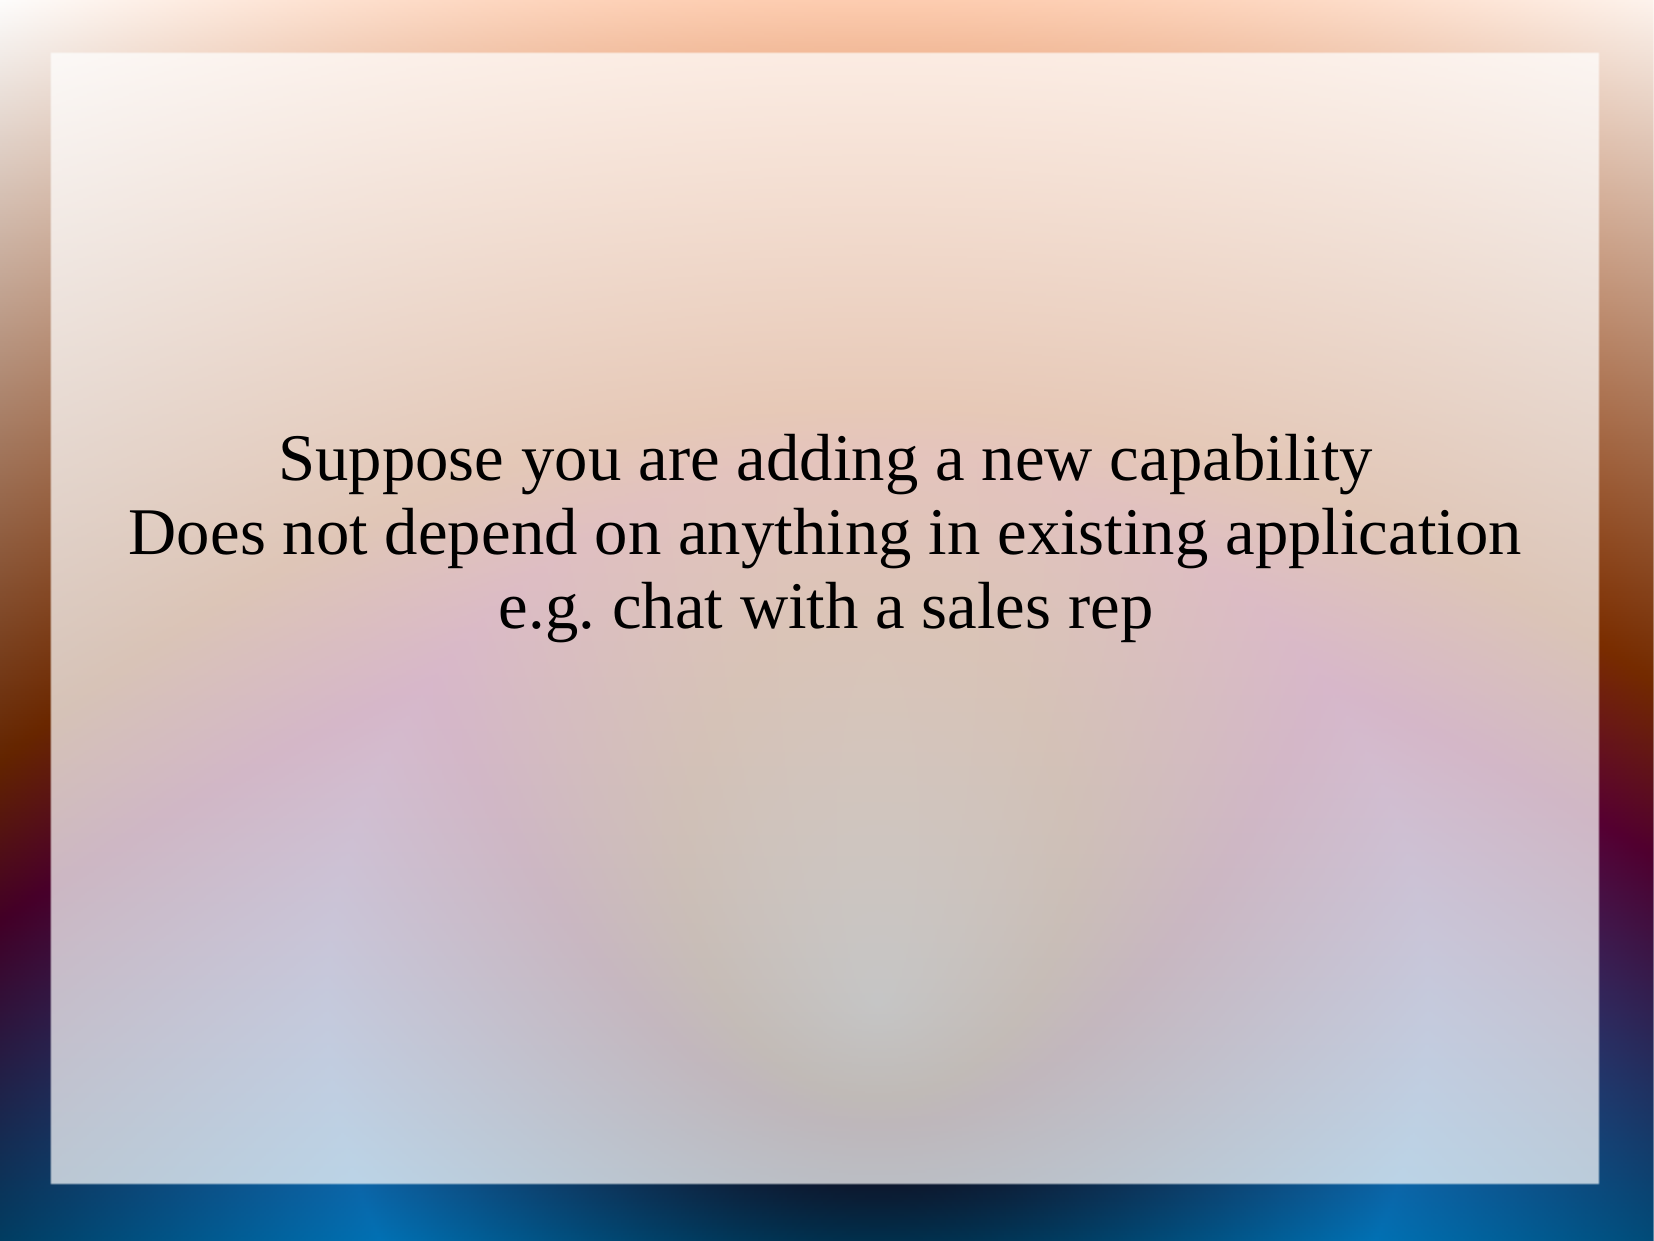

# Suppose you are adding a new capability
Does not depend on anything in existing application
e.g. chat with a sales rep